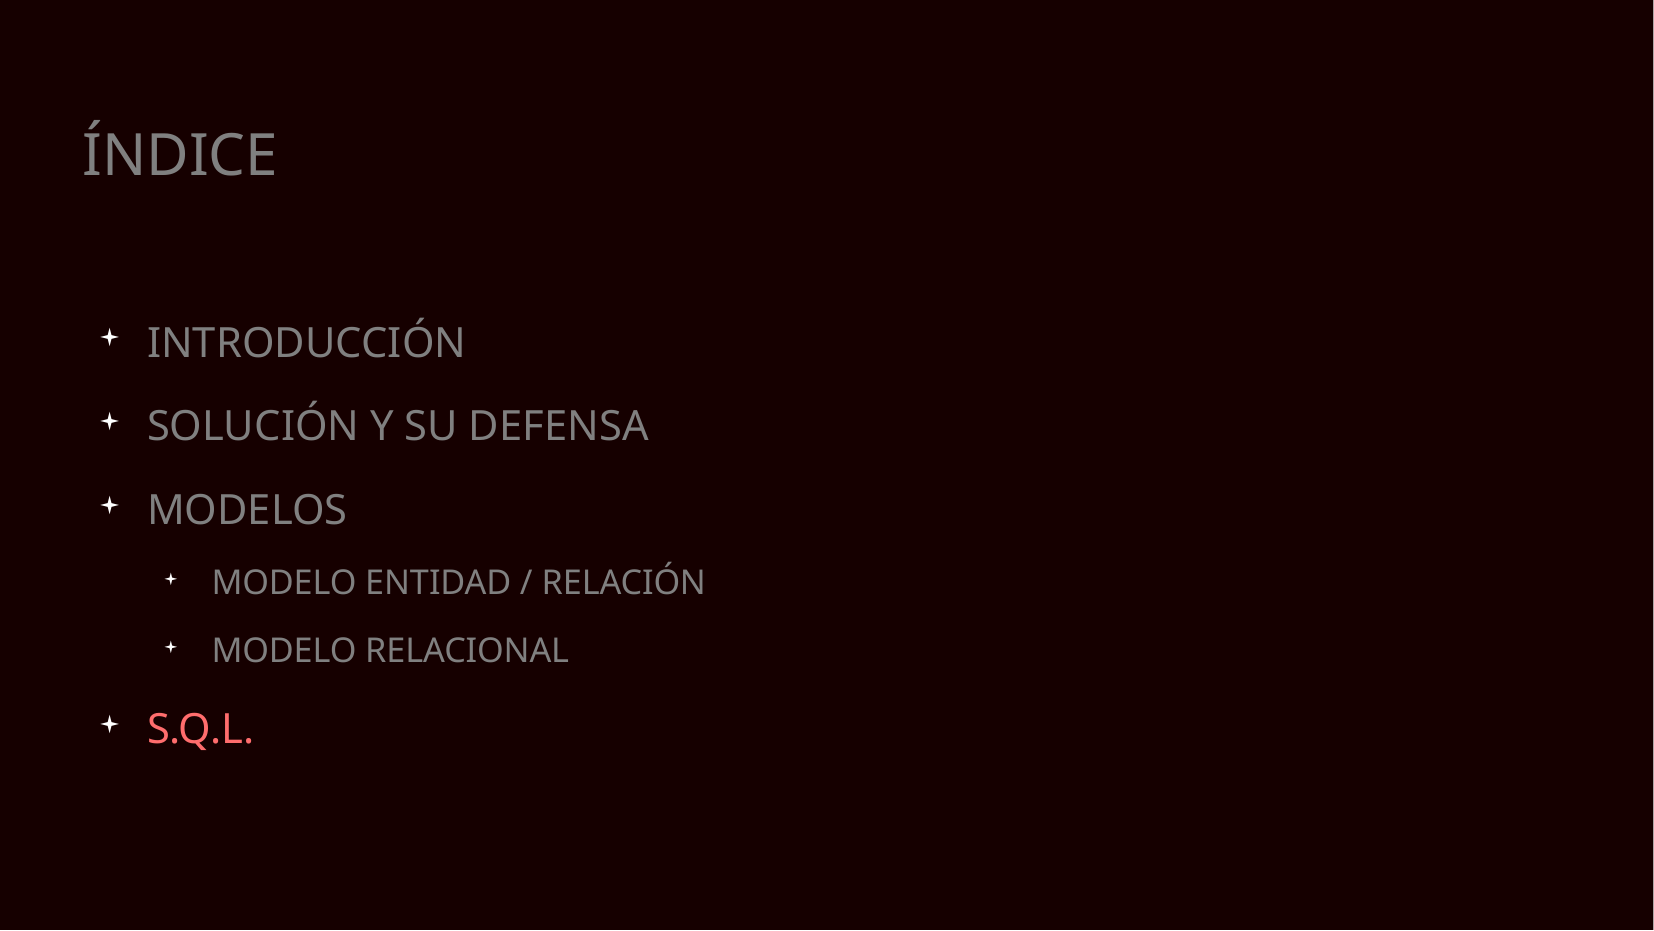

# ÍNDICE
INTRODUCCIÓN
SOLUCIÓN Y SU DEFENSA
MODELOS
MODELO ENTIDAD / RELACIÓN
MODELO RELACIONAL
S.Q.L.